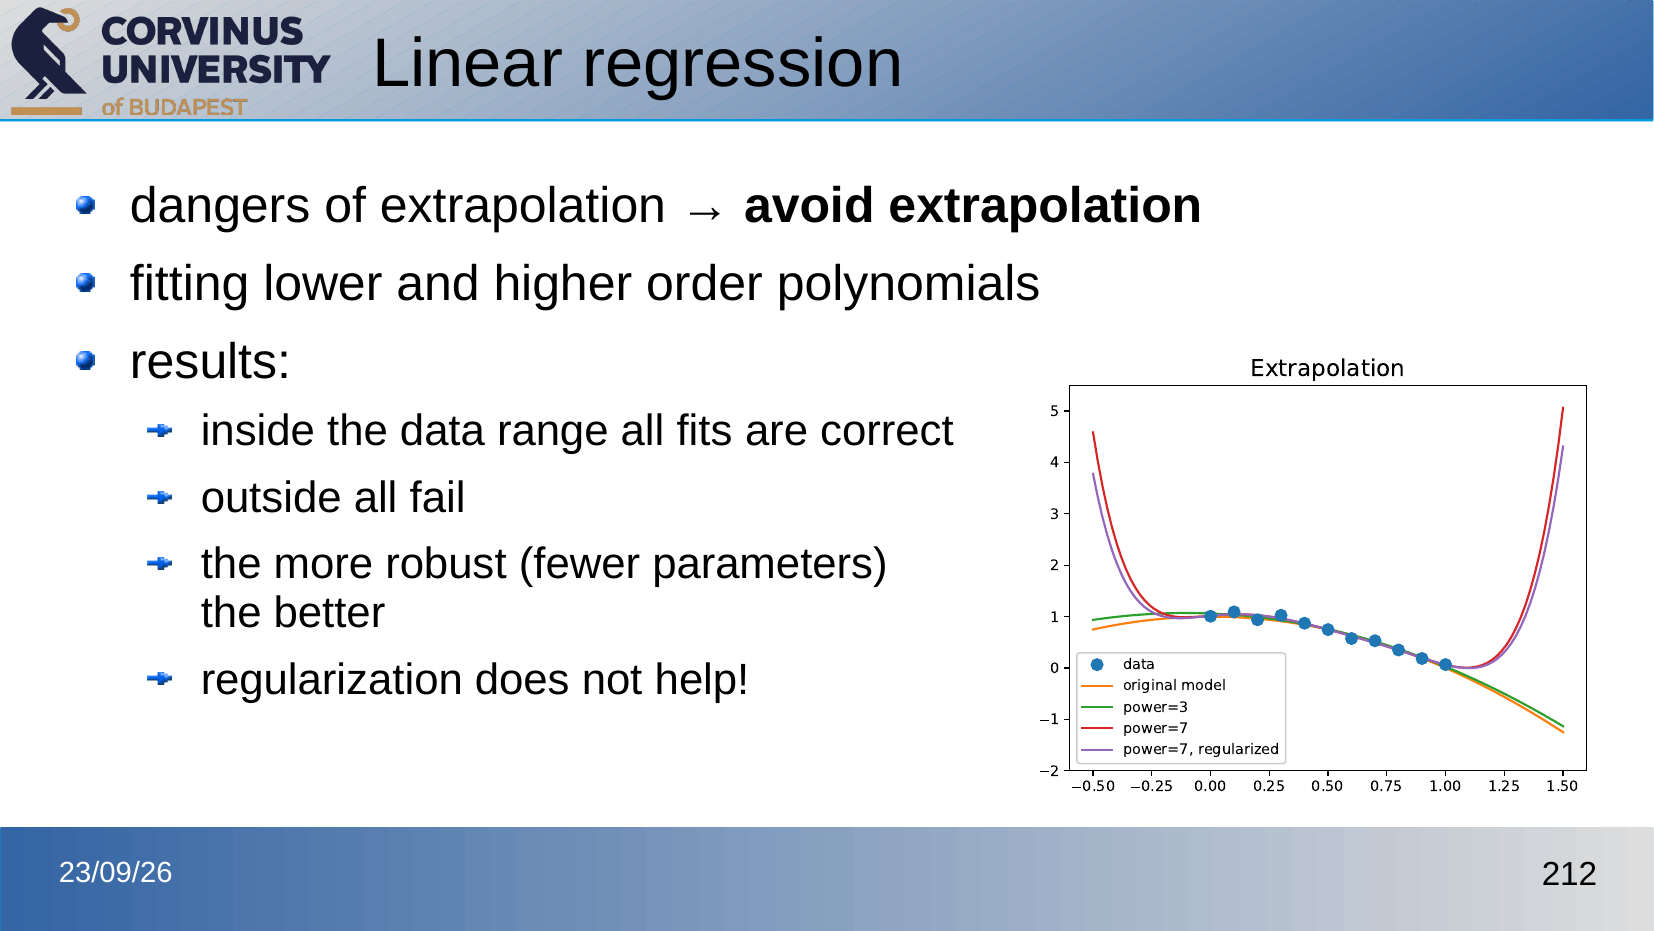

# Linear regression
dangers of extrapolation → avoid extrapolation
fitting lower and higher order polynomials
results:
inside the data range all fits are correct
outside all fail
the more robust (fewer parameters)
the better
regularization does not help!